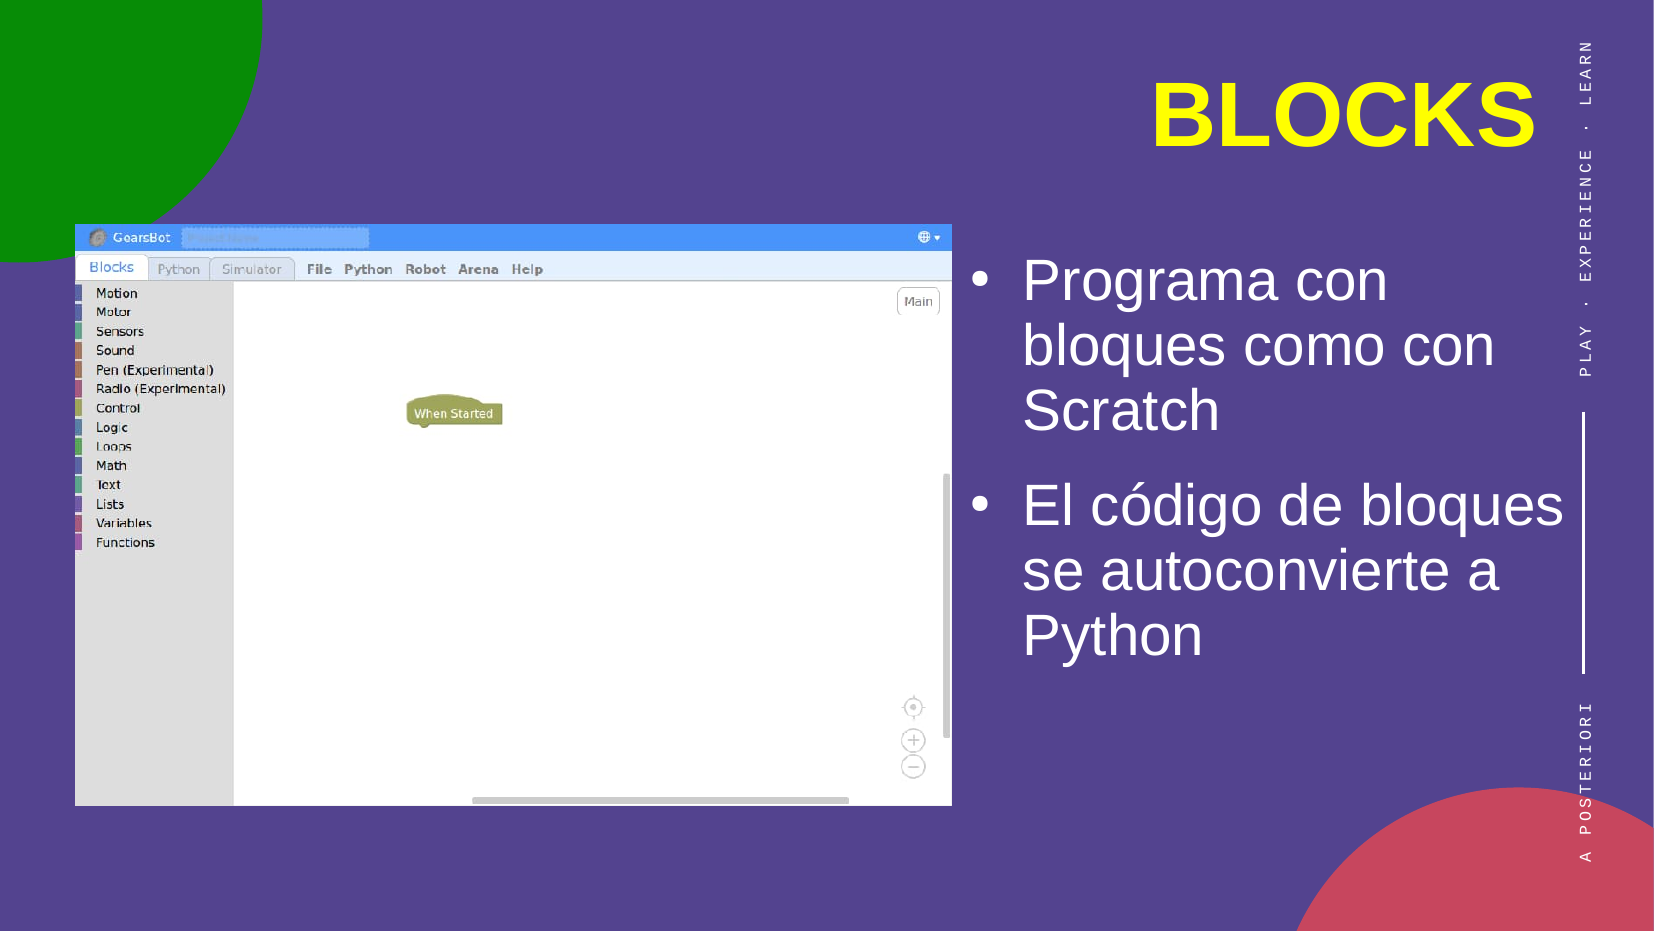

# BLOCKS
Programa con bloques como con Scratch
El código de bloques se autoconvierte a Python